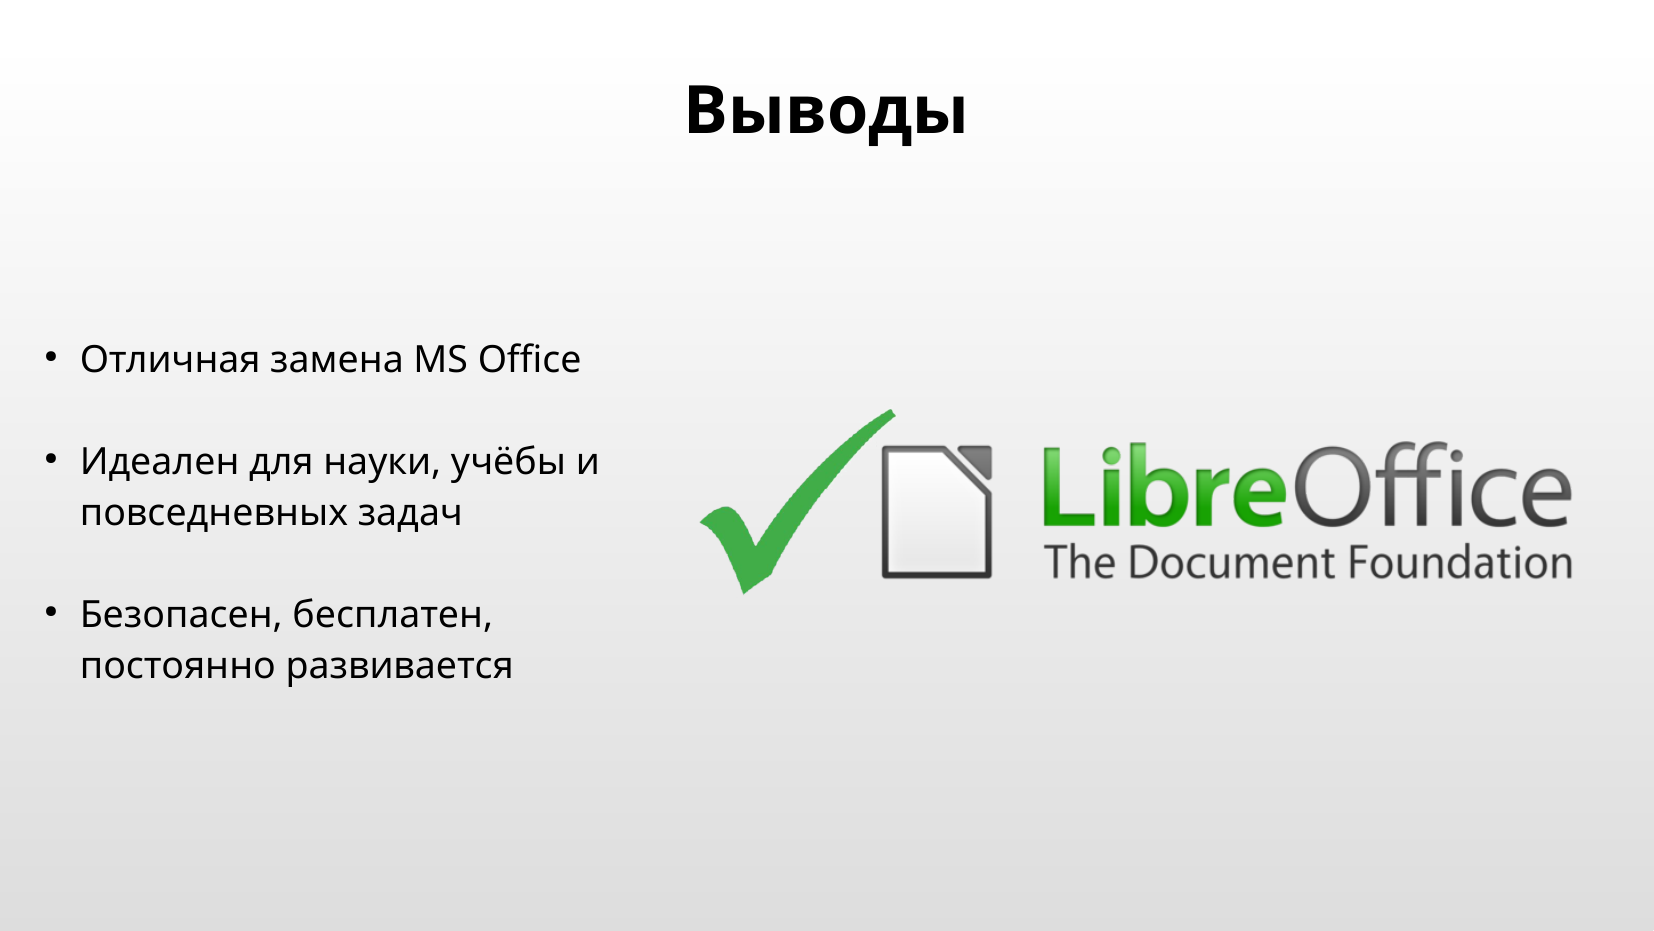

# Выводы
Отличная замена MS Office
Идеален для науки, учёбы и повседневных задач
Безопасен, бесплатен, постоянно развивается